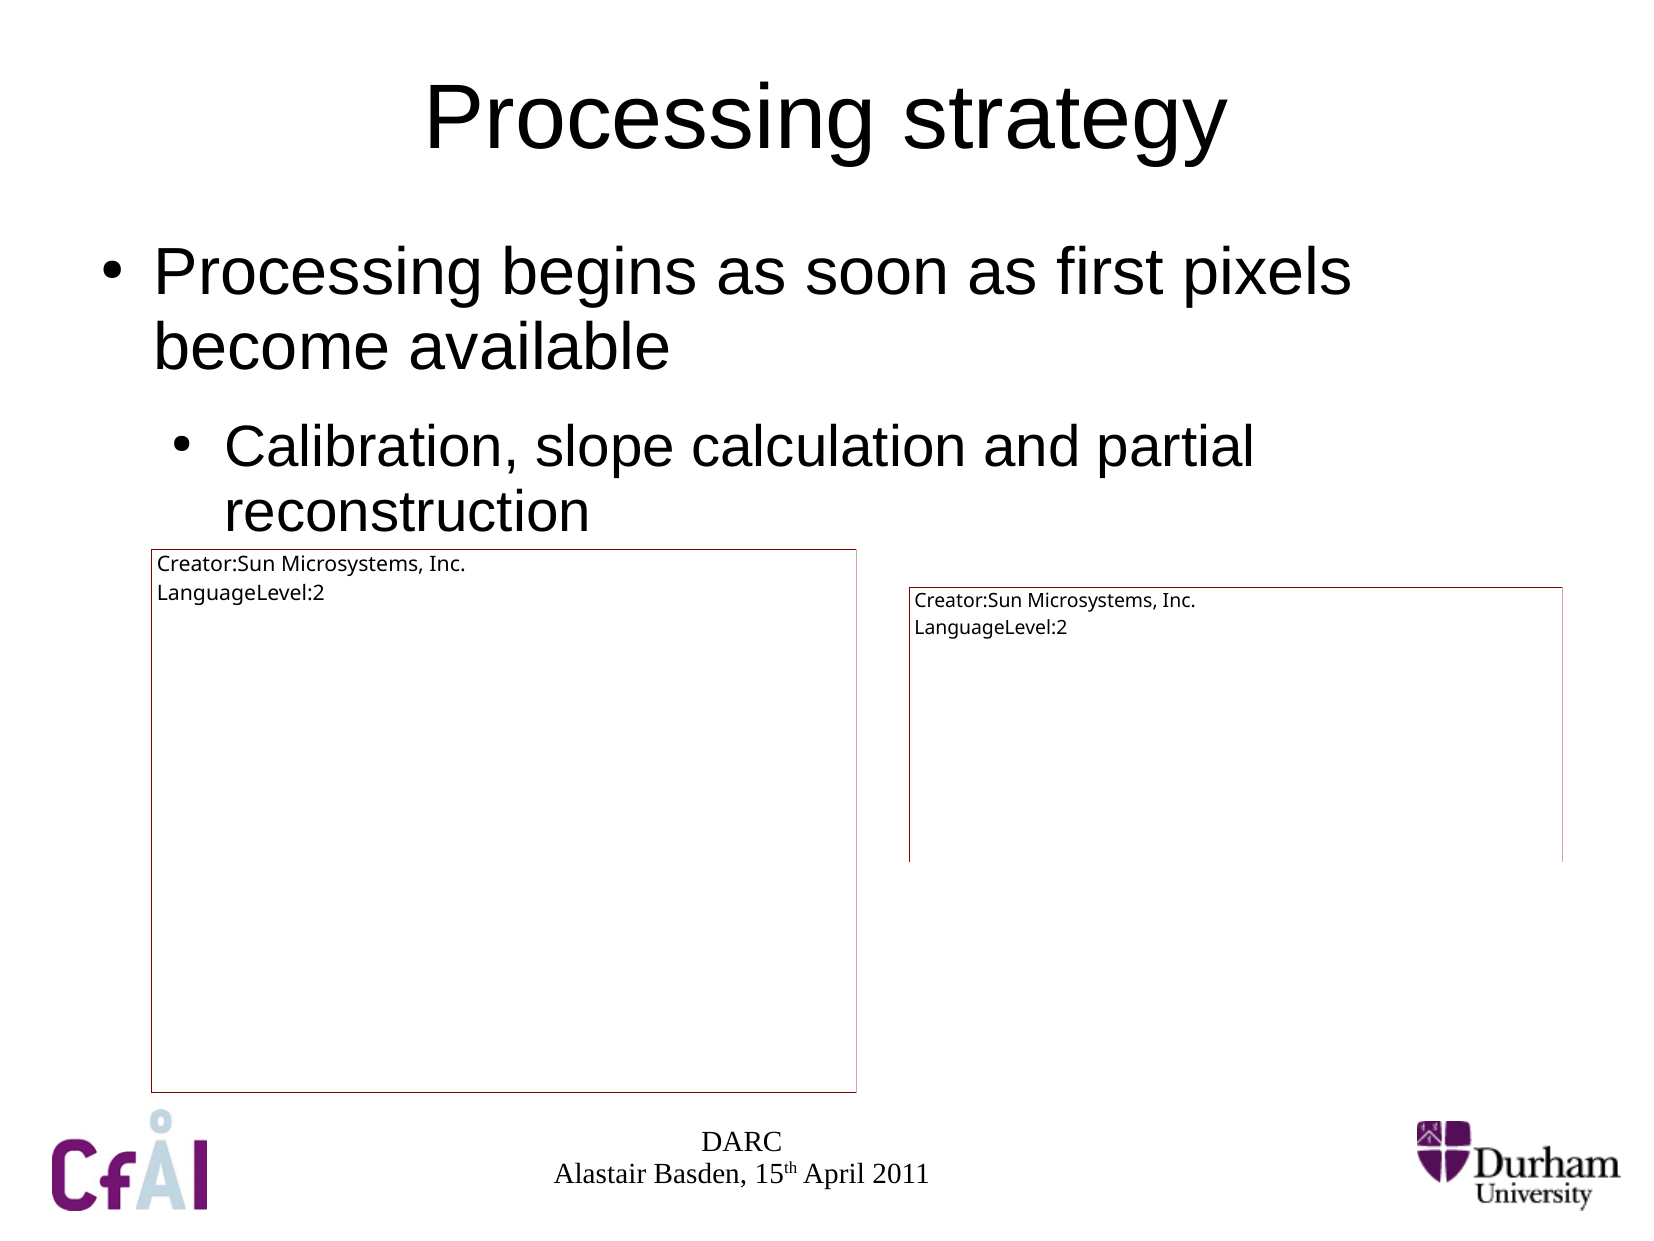

# Processing strategy
Processing begins as soon as first pixels become available
Calibration, slope calculation and partial reconstruction
Alastair Basden, Durham AO RTC workshop